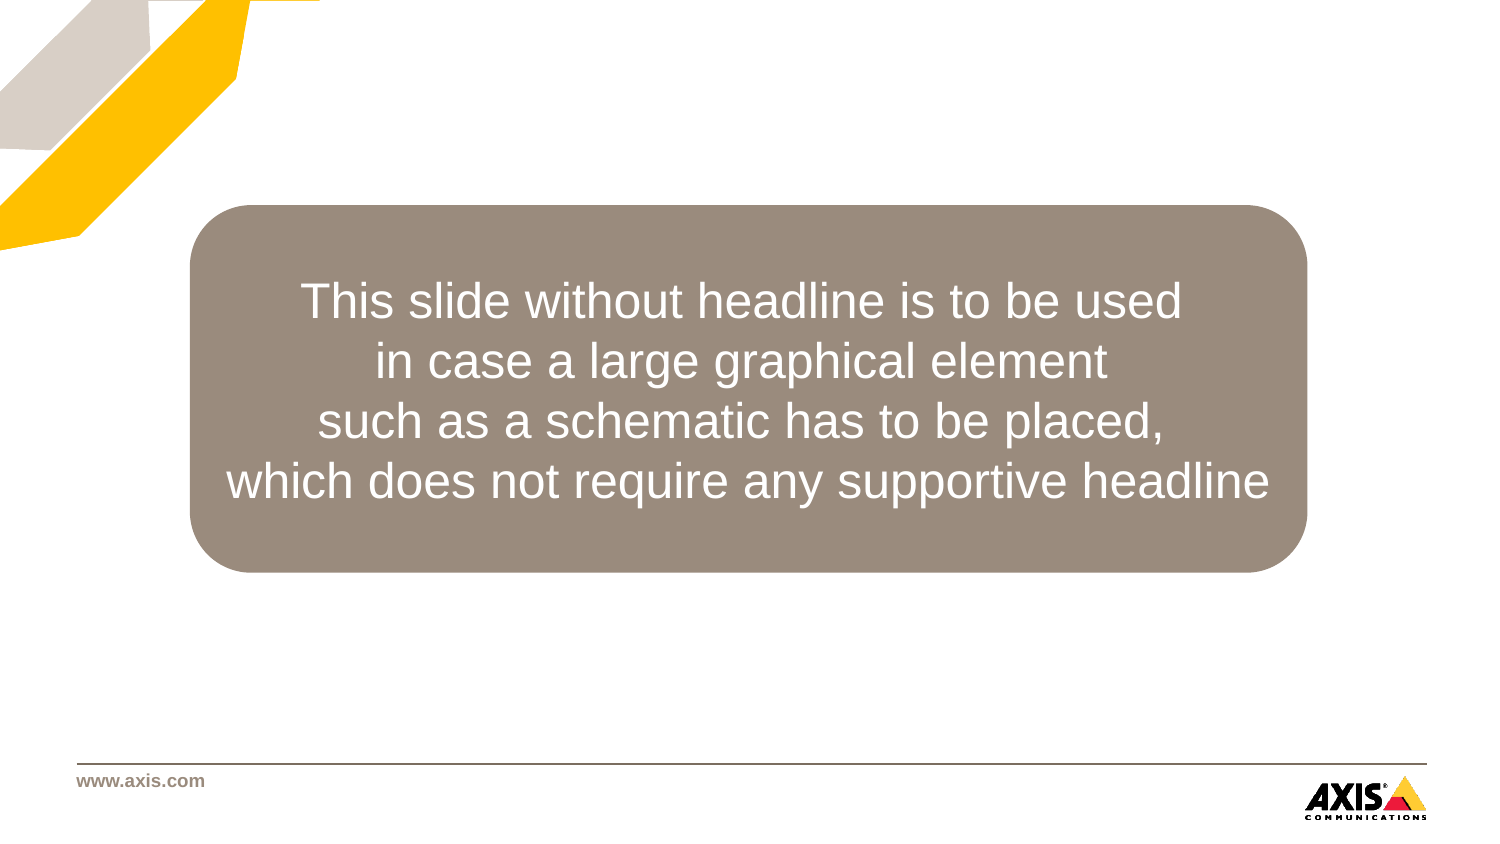

This slide without headline is to be used
in case a large graphical element
such as a schematic has to be placed,
which does not require any supportive headline